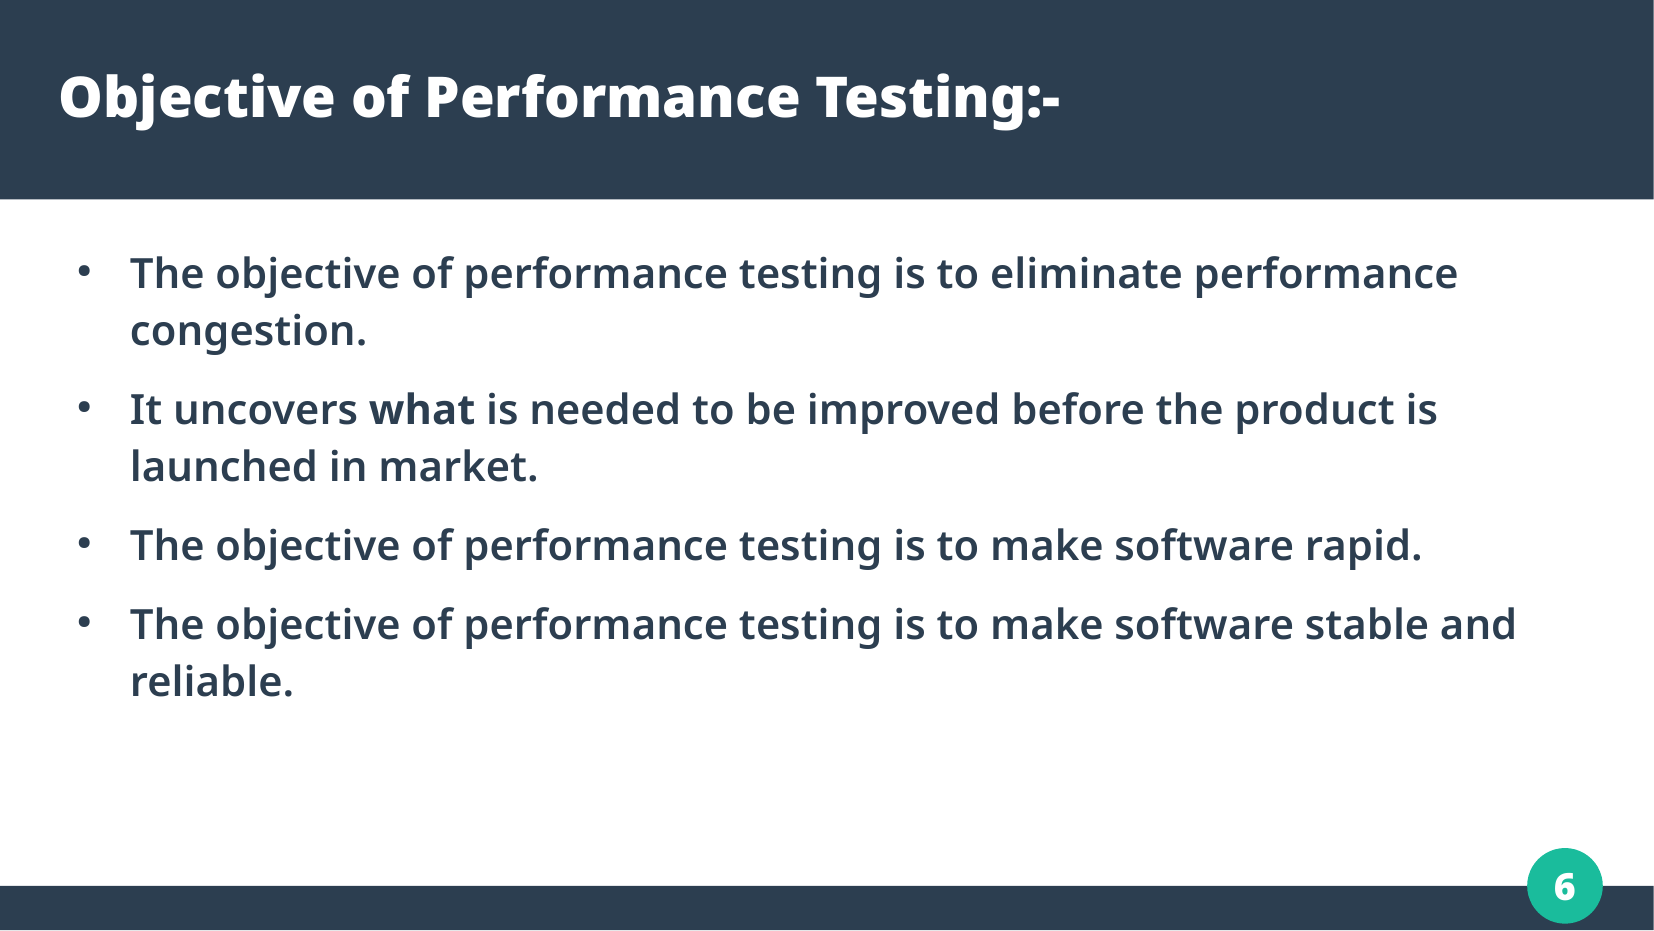

# Objective of Performance Testing:-
The objective of performance testing is to eliminate performance congestion.
It uncovers what is needed to be improved before the product is launched in market.
The objective of performance testing is to make software rapid.
The objective of performance testing is to make software stable and reliable.